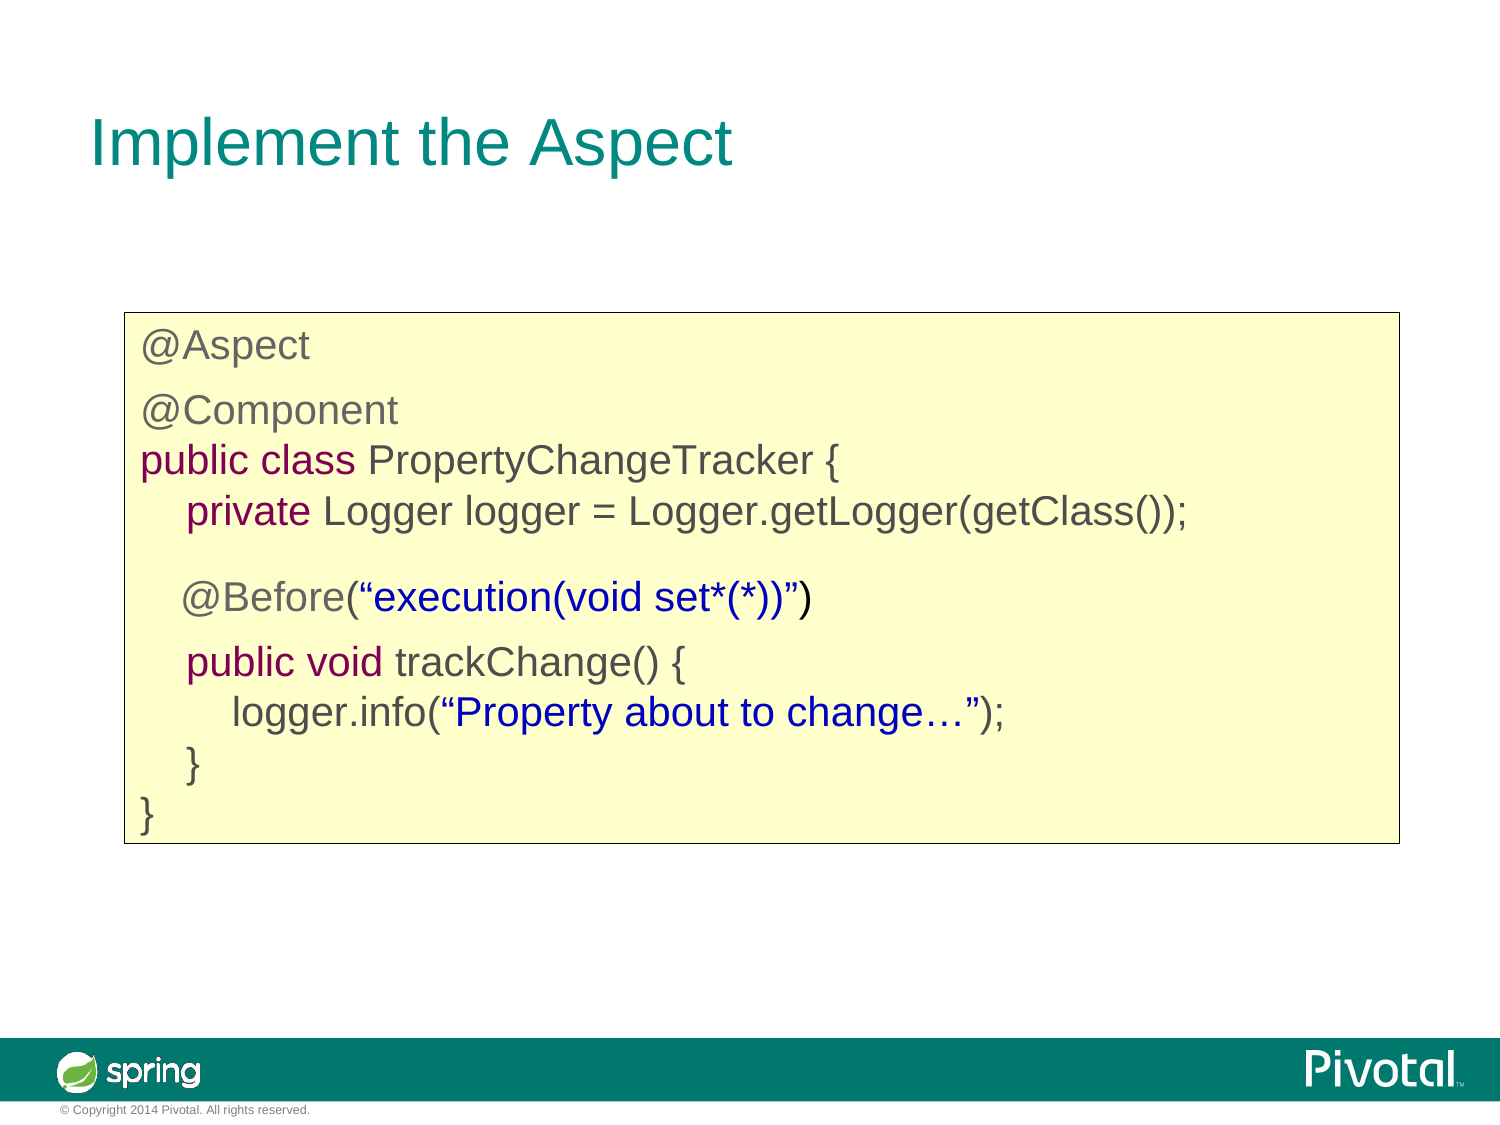

# Implement the Aspect
@Aspect
@Component
public class PropertyChangeTracker {
 private Logger logger = Logger.getLogger(getClass());
 public void trackChange() {
 logger.info(“Property about to change…”);
 }
}
@Before(“execution(void set*(*))”)